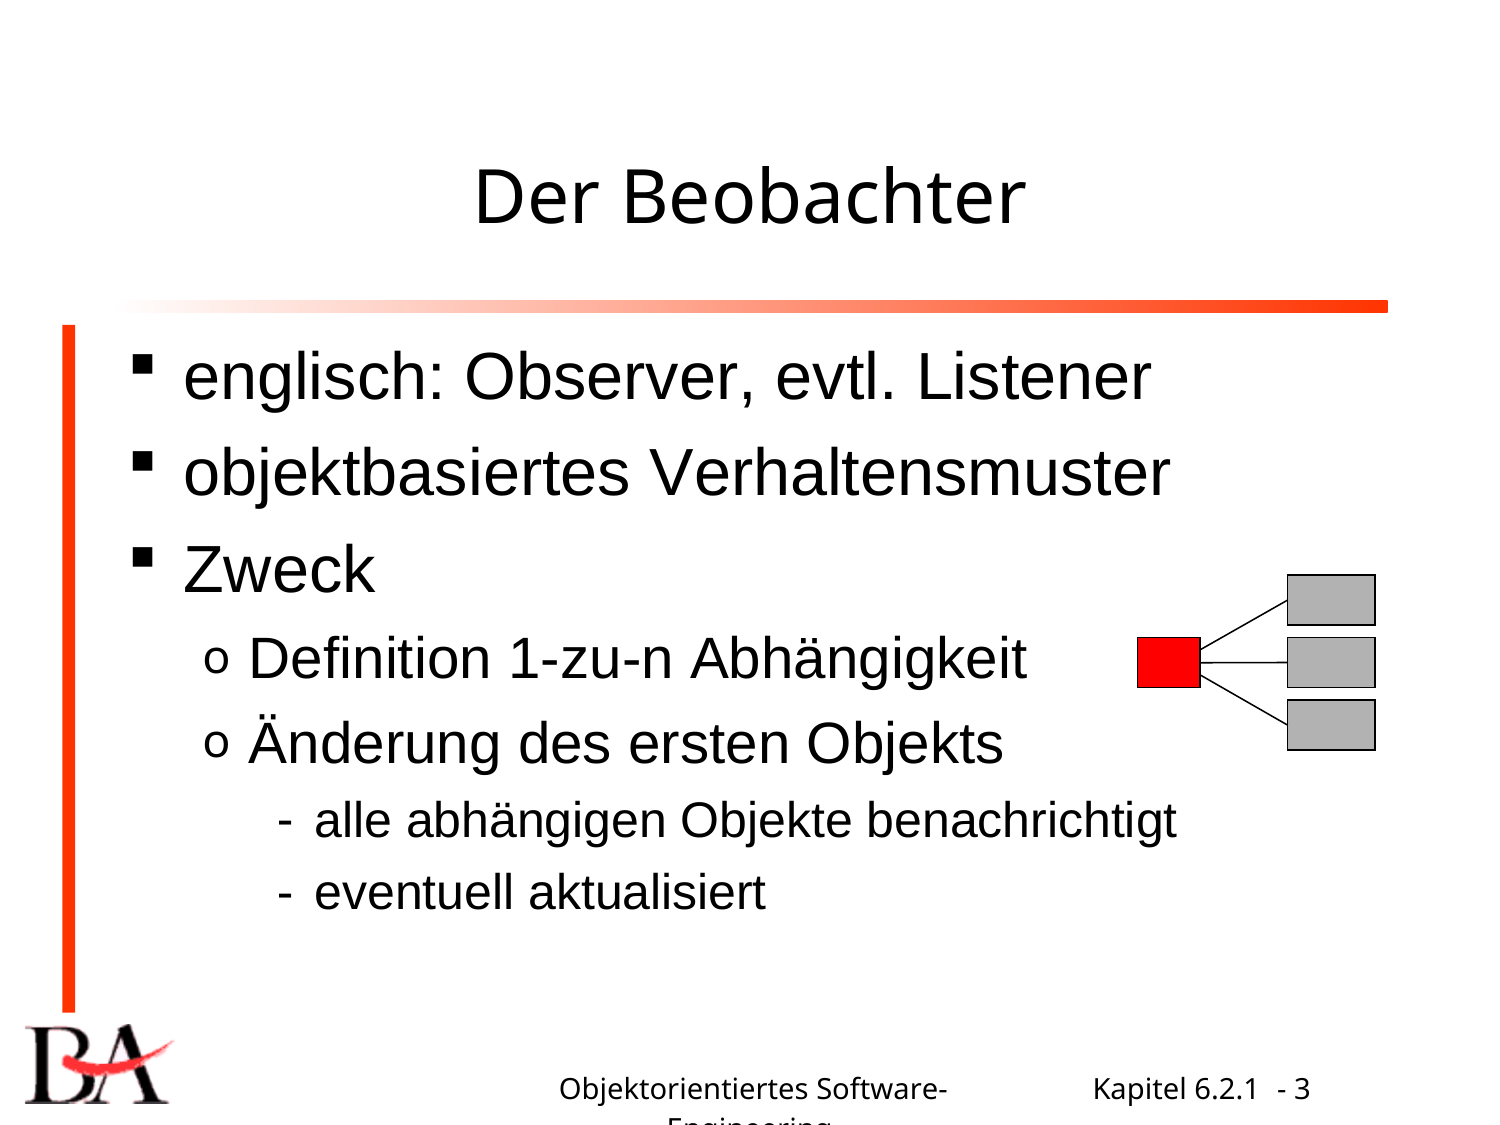

# Der Beobachter
englisch: Observer, evtl. Listener
objektbasiertes Verhaltensmuster
Zweck
Definition 1-zu-n Abhängigkeit
Änderung des ersten Objekts
alle abhängigen Objekte benachrichtigt
eventuell aktualisiert
3